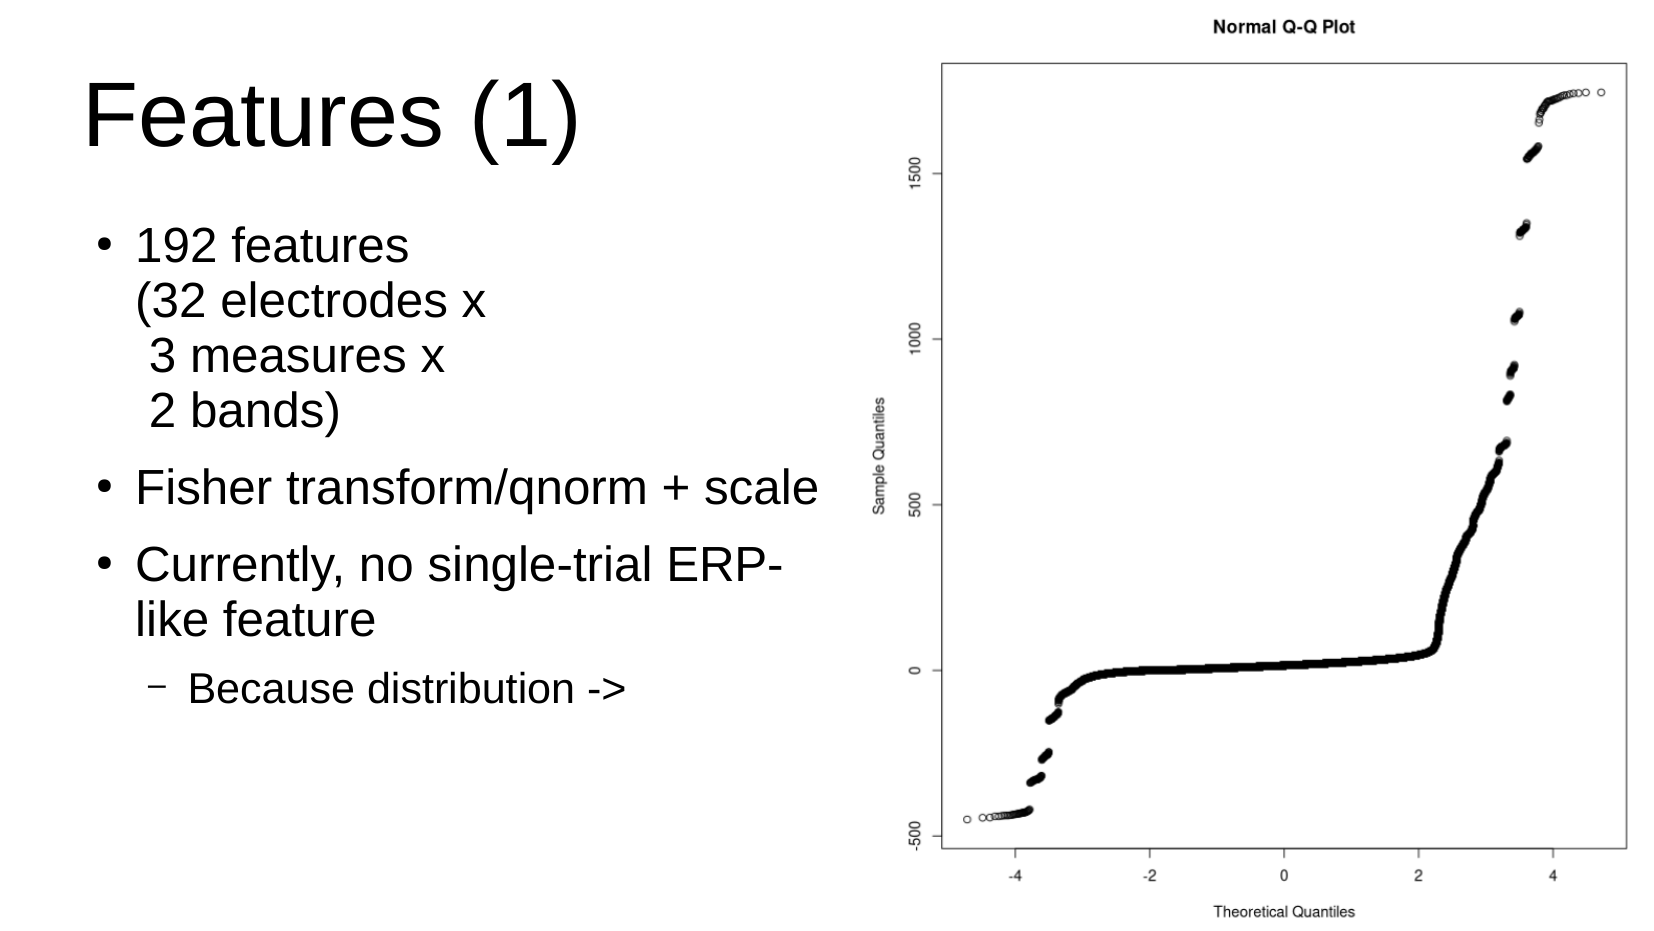

# Features (1)
192 features
(32 electrodes x
 3 measures x
 2 bands)
Fisher transform/qnorm + scale
Currently, no single-trial ERP-like feature
Because distribution ->